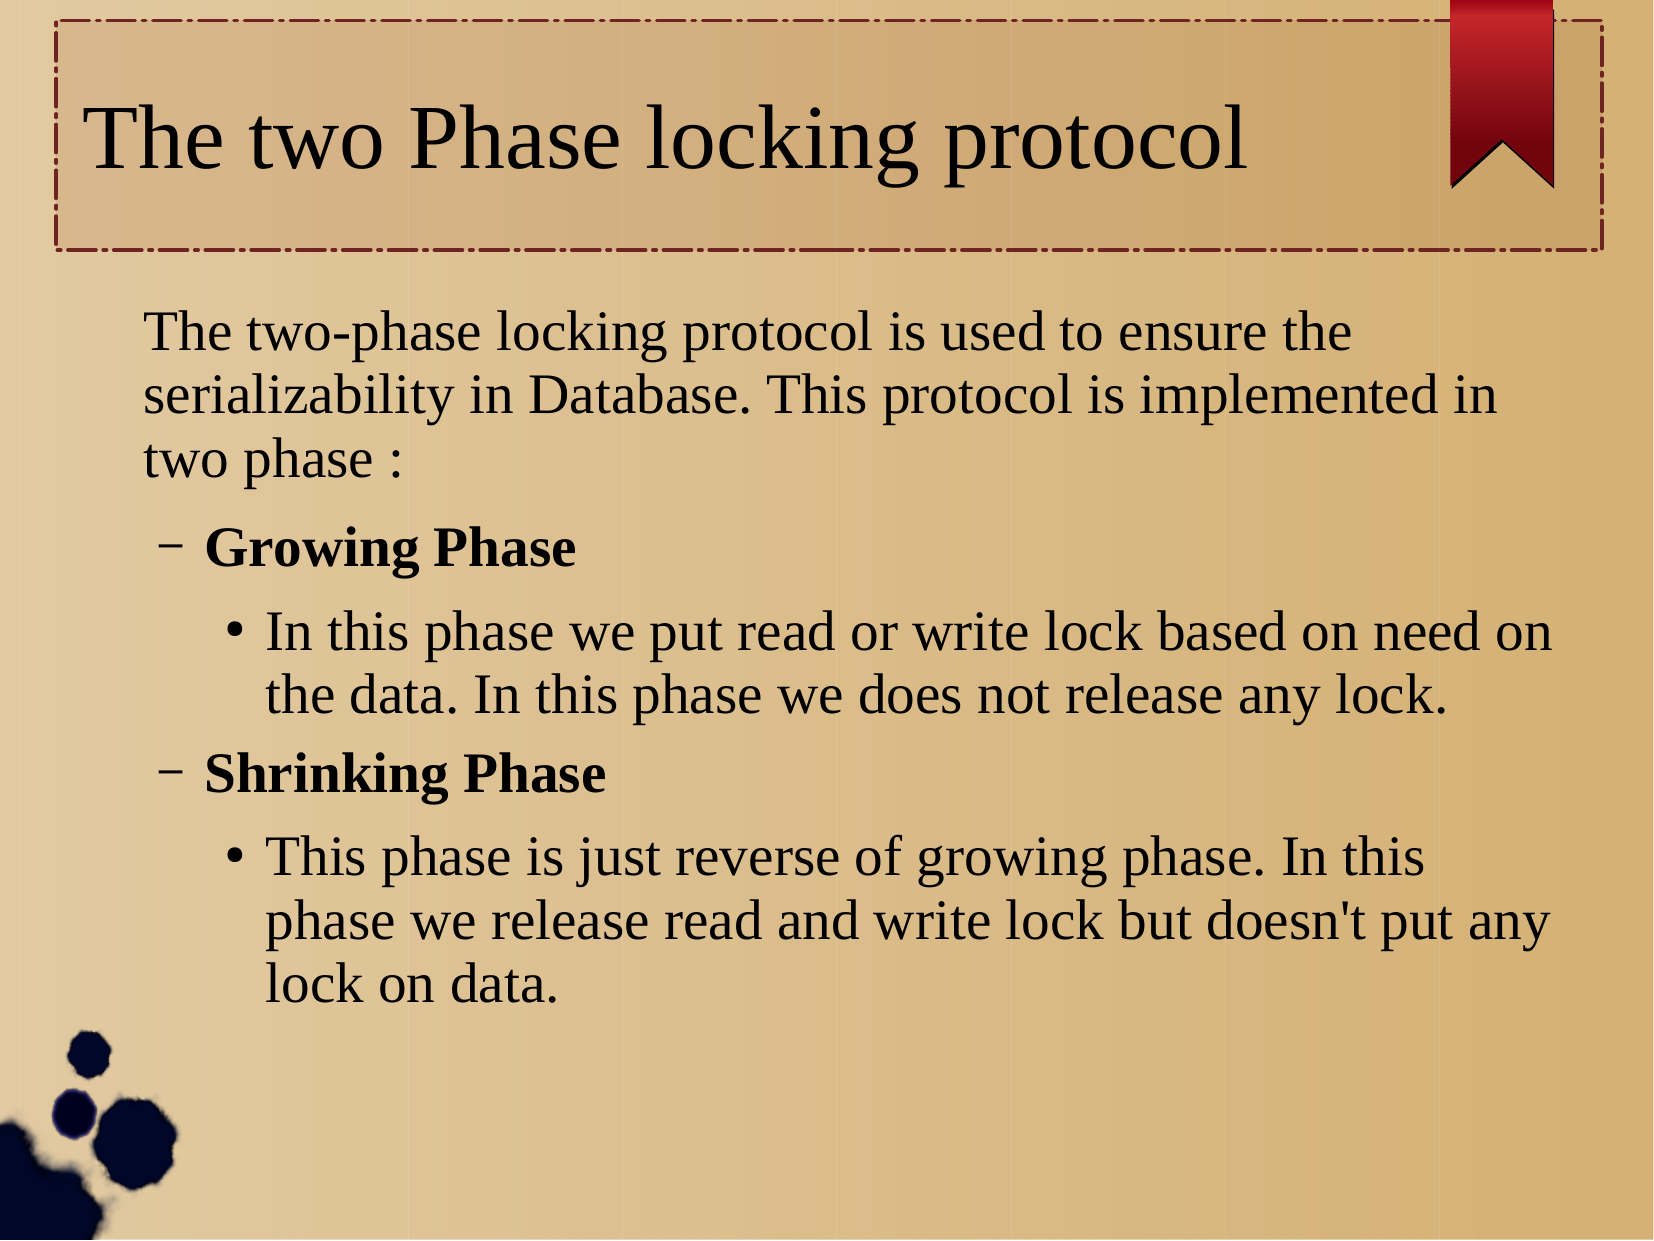

# The two Phase locking protocol
The two-phase locking protocol is used to ensure the serializability in Database. This protocol is implemented in two phase :
Growing Phase
In this phase we put read or write lock based on need on the data. In this phase we does not release any lock.
Shrinking Phase
This phase is just reverse of growing phase. In this phase we release read and write lock but doesn't put any lock on data.